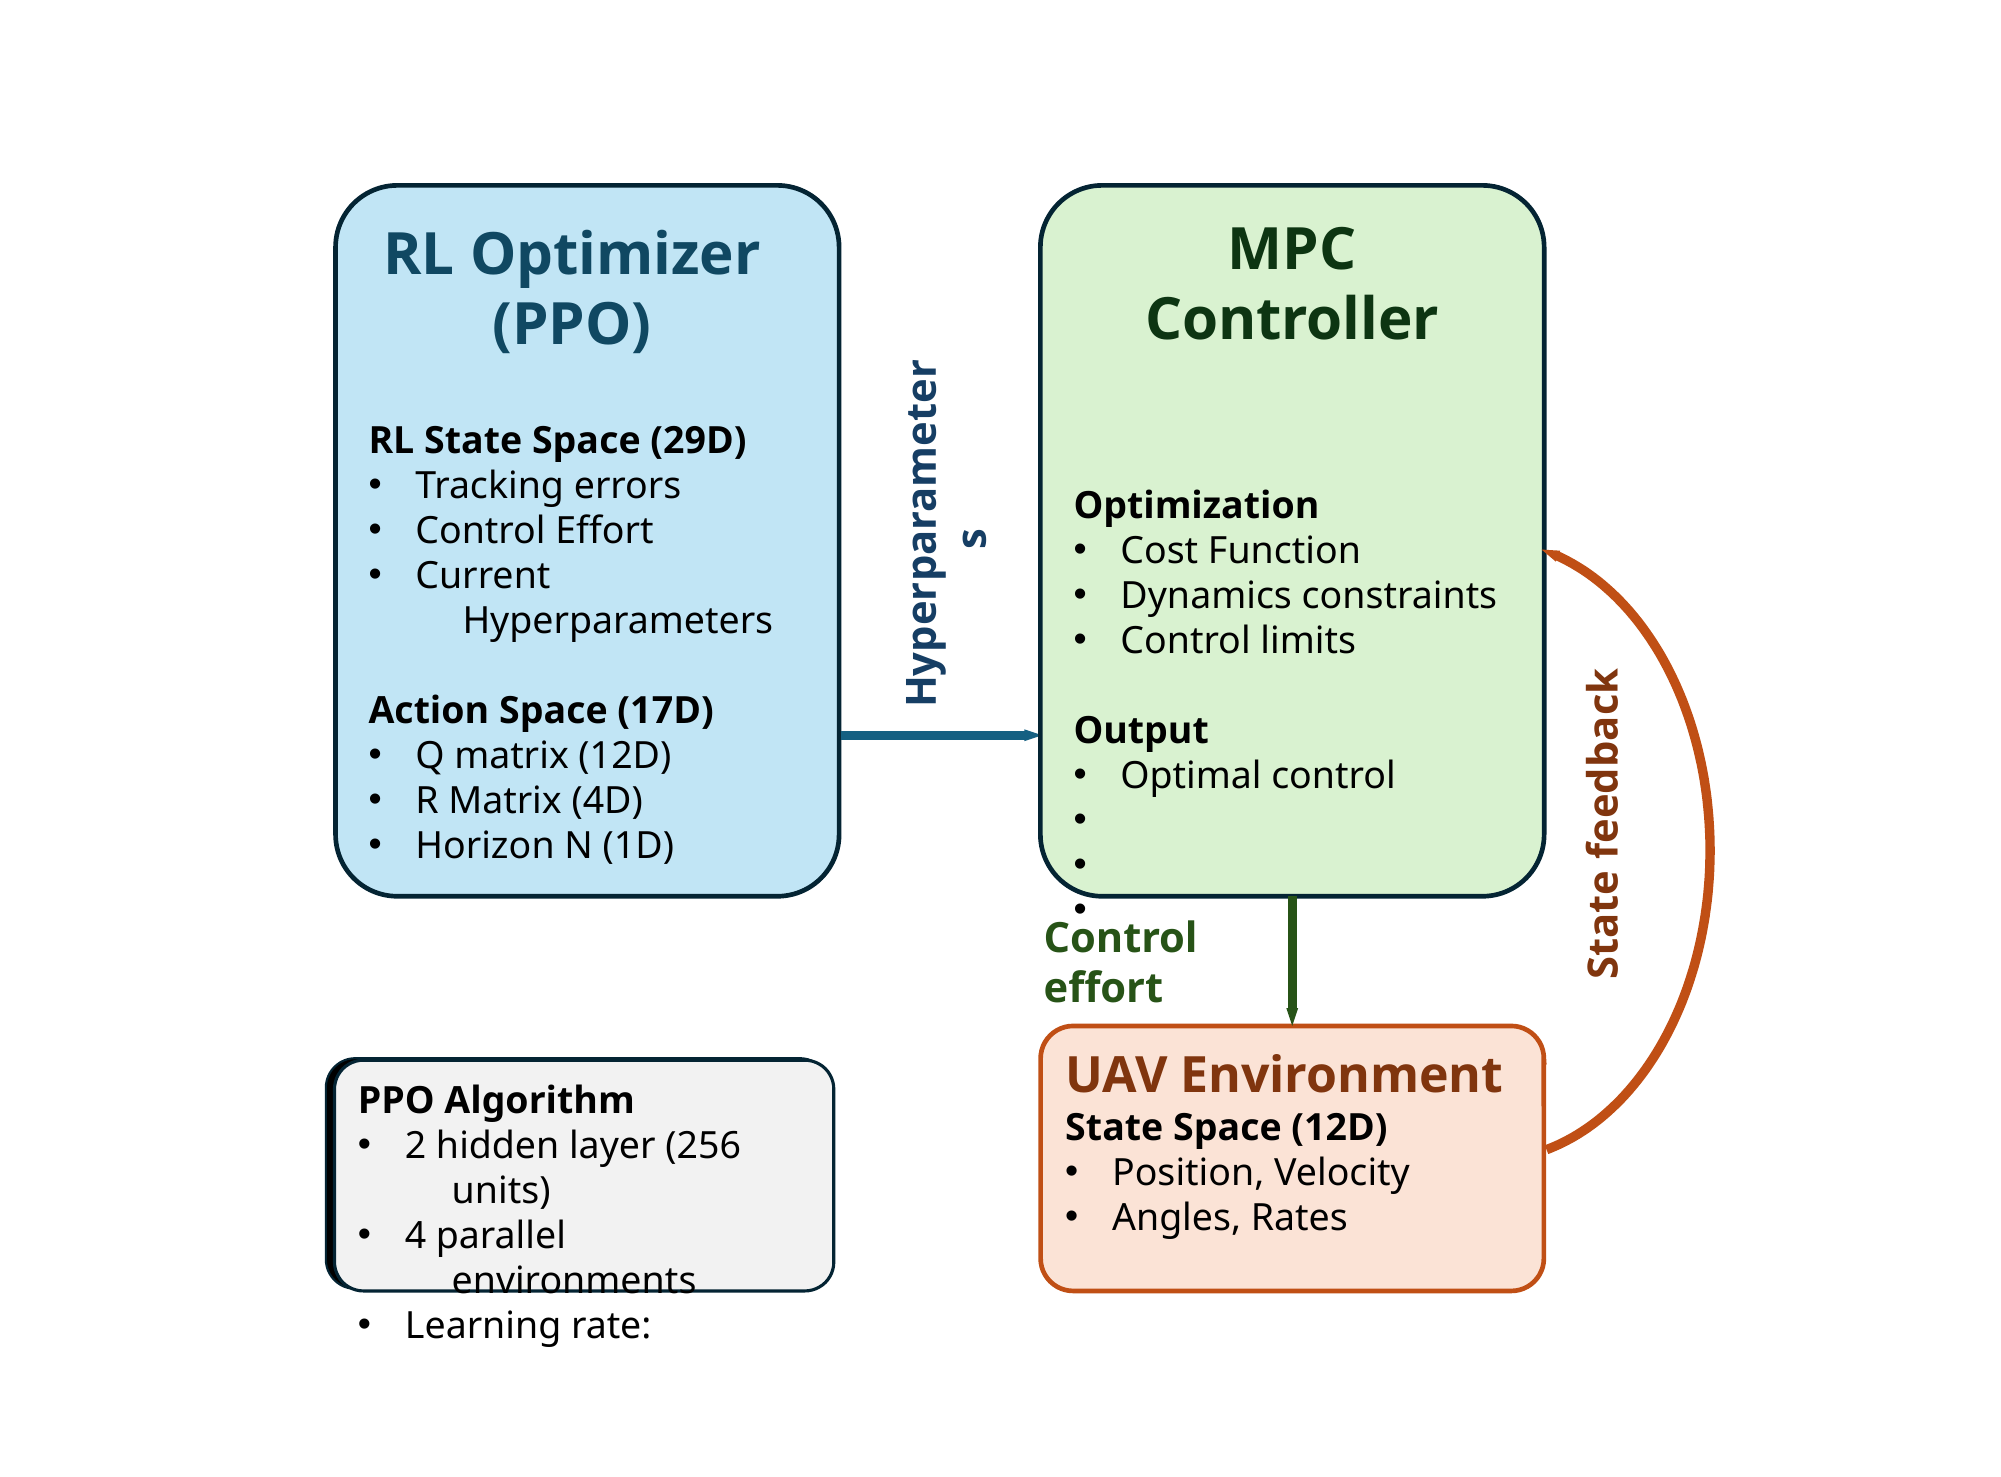

RL Optimizer (PPO)
RL State Space (29D)
Tracking errors
Control Effort
Current Hyperparameters
Action Space (17D)
Q matrix (12D)
R Matrix (4D)
Horizon N (1D)
MPC Controller
Optimization
Cost Function
Dynamics constraints
Control limits
Output
Optimal control
Hyperparameters
State feedback
Control effort
UAV Environment
State Space (12D)
Position, Velocity
Angles, Rates
PPO Algorithm
2 hidden layer (256 units)
4 parallel environments
Learning rate:
PPO Algorithm
2 hidden layer (256 units)
4 parallel environments
Learning rate: